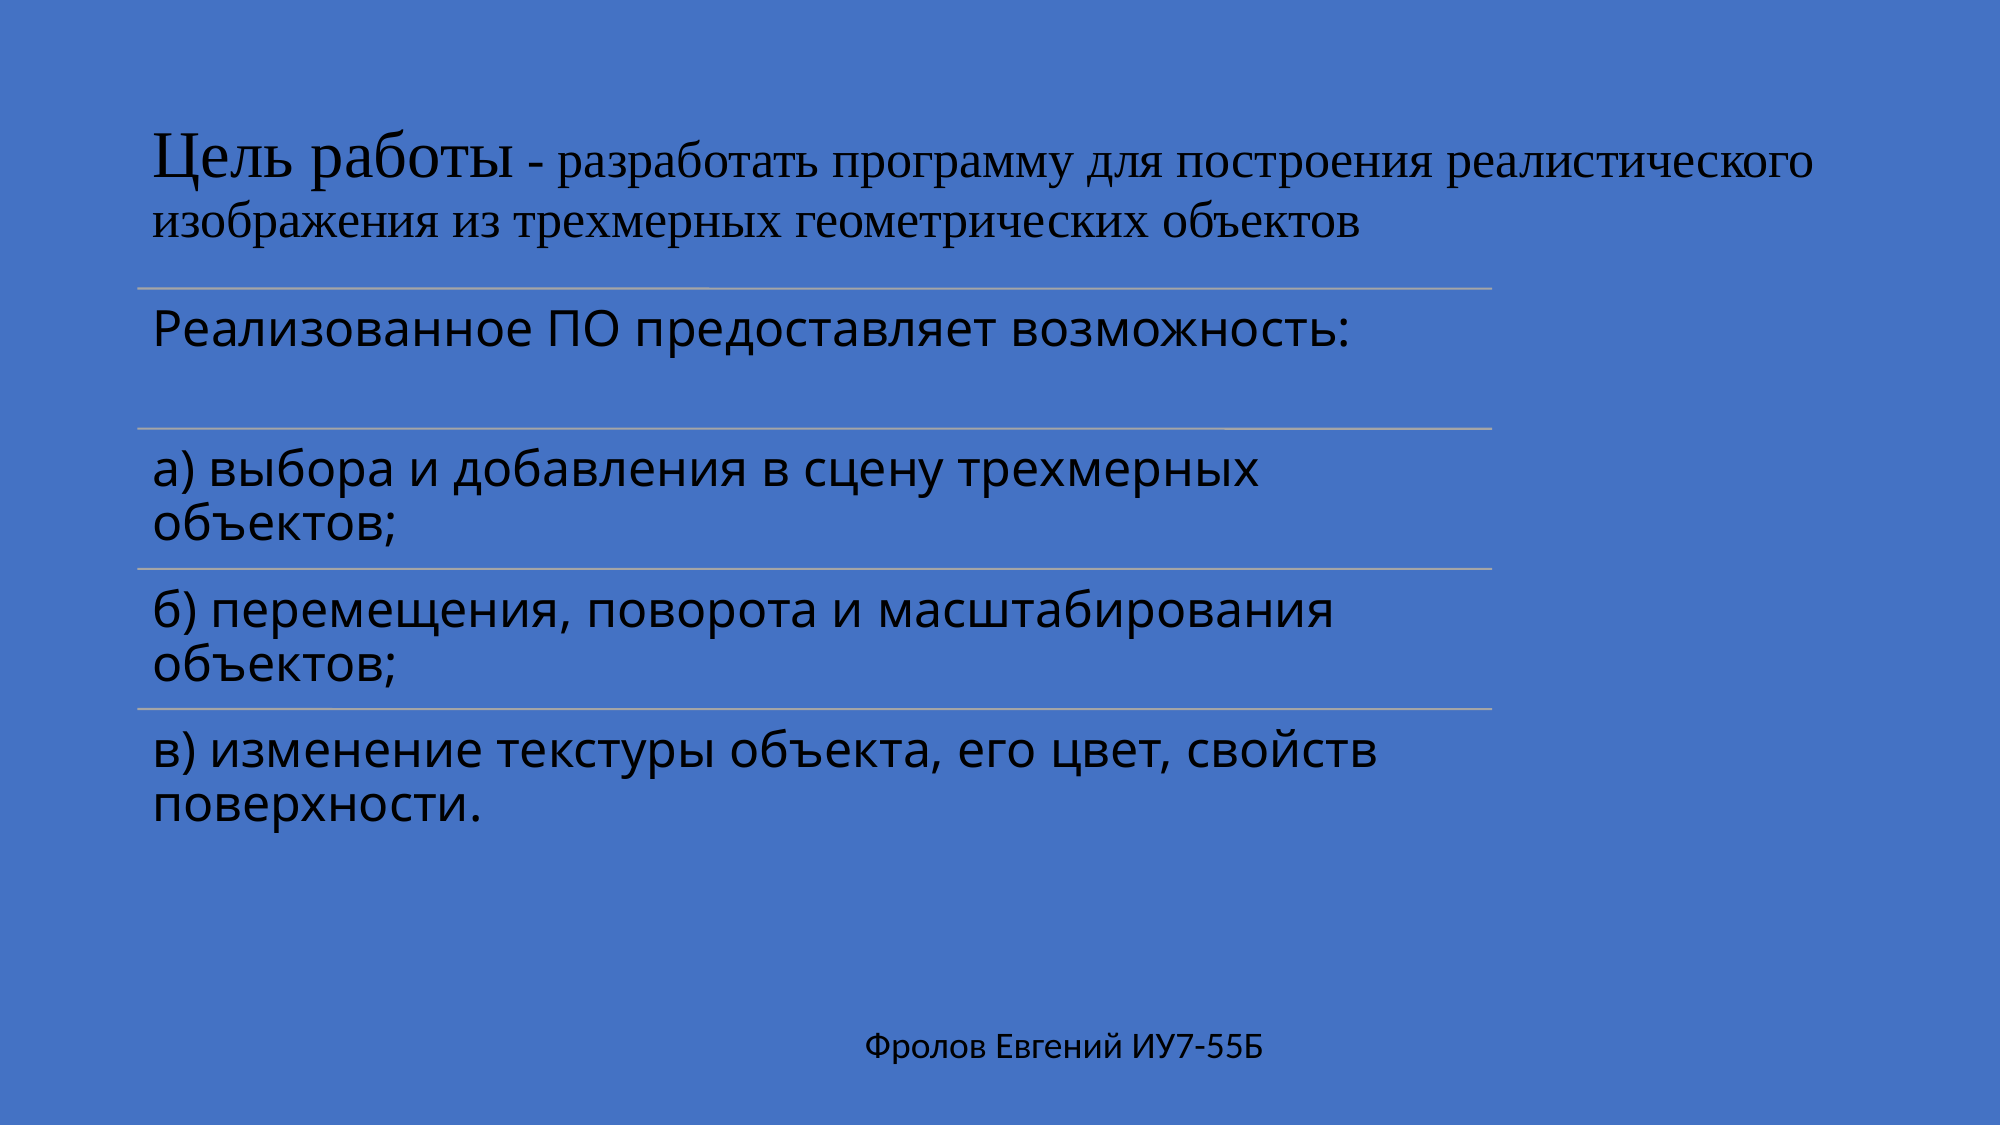

# Цель работы - разработать программу для построения реалистического изображения из трехмерных геометрических объектов
Реализованное ПО предоставляет возможность:
а) выбора и добавления в сцену трехмерных объектов;
б) перемещения, поворота и масштабирования объектов;
в) изменение текстуры объекта, его цвет, свойств поверхности.
                                                                                                    Фролов Евгений ИУ7-55Б